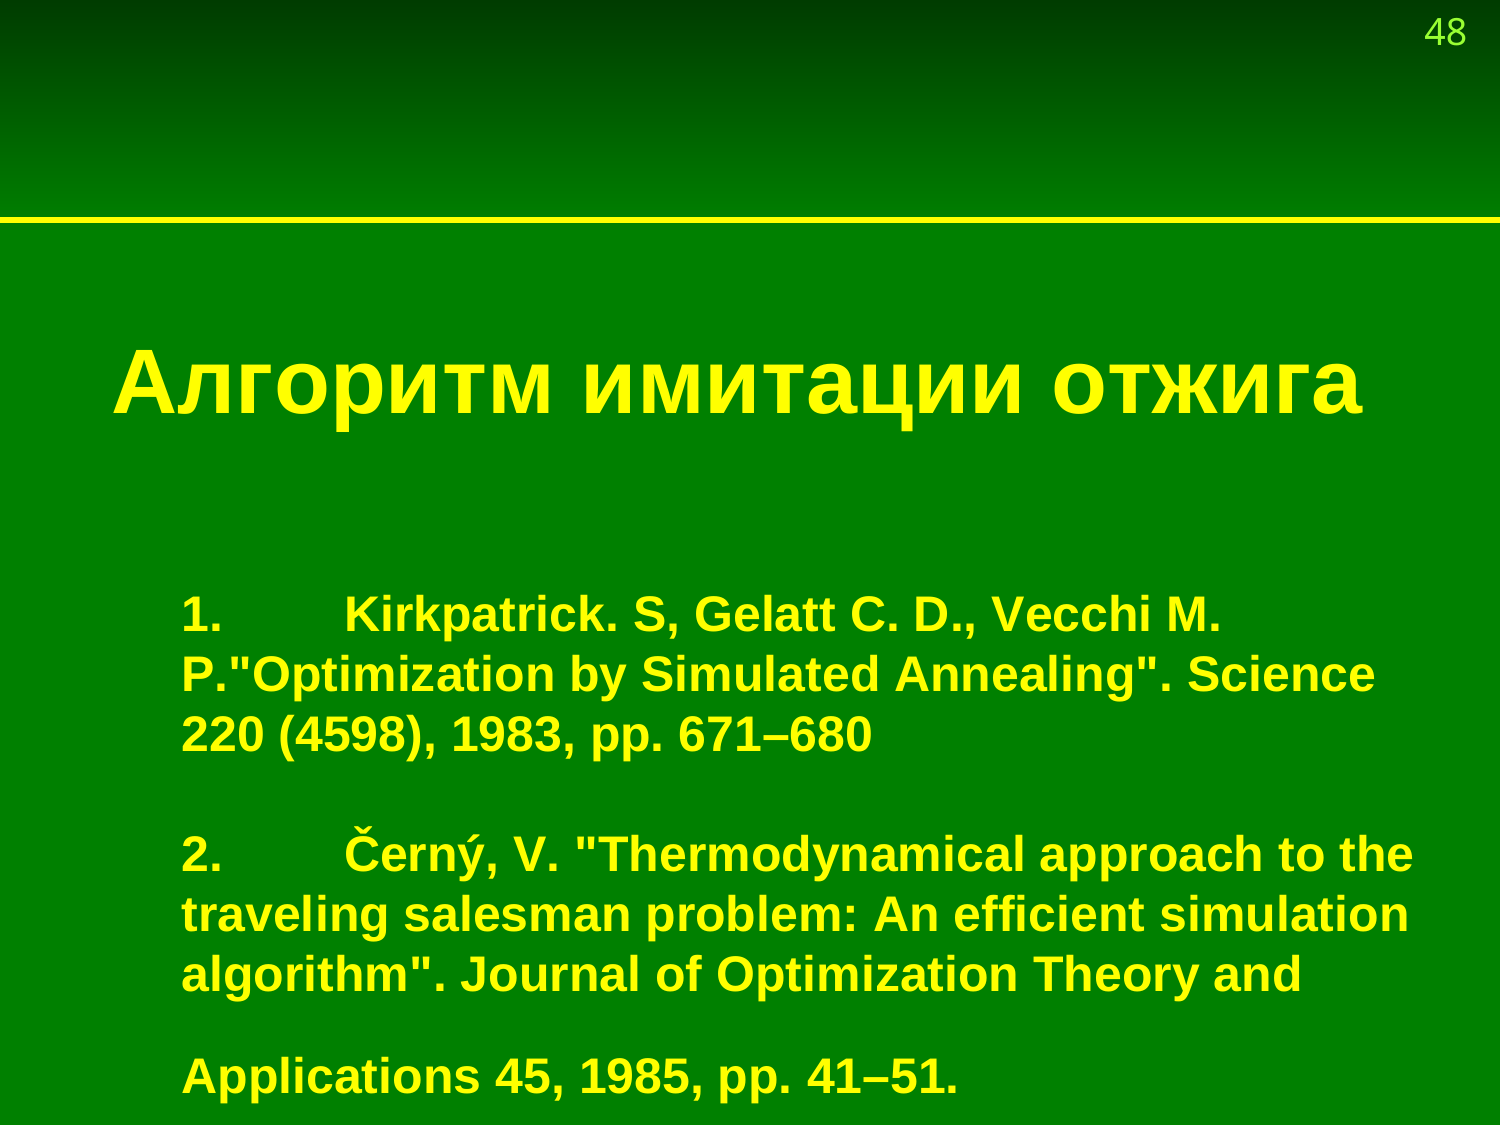

Алгоритм имитации отжига
	1. 	Kirkpatrick. S, Gelatt C. D., Vecchi M. P."Optimization by Simulated Annealing". Science
220 (4598), 1983, pp. 671–680
2. 	Černý, V. "Thermodynamical approach to the traveling salesman problem: An efficient simulation algorithm". Journal of Optimization Theory and Applications 45, 1985, pp. 41–51.